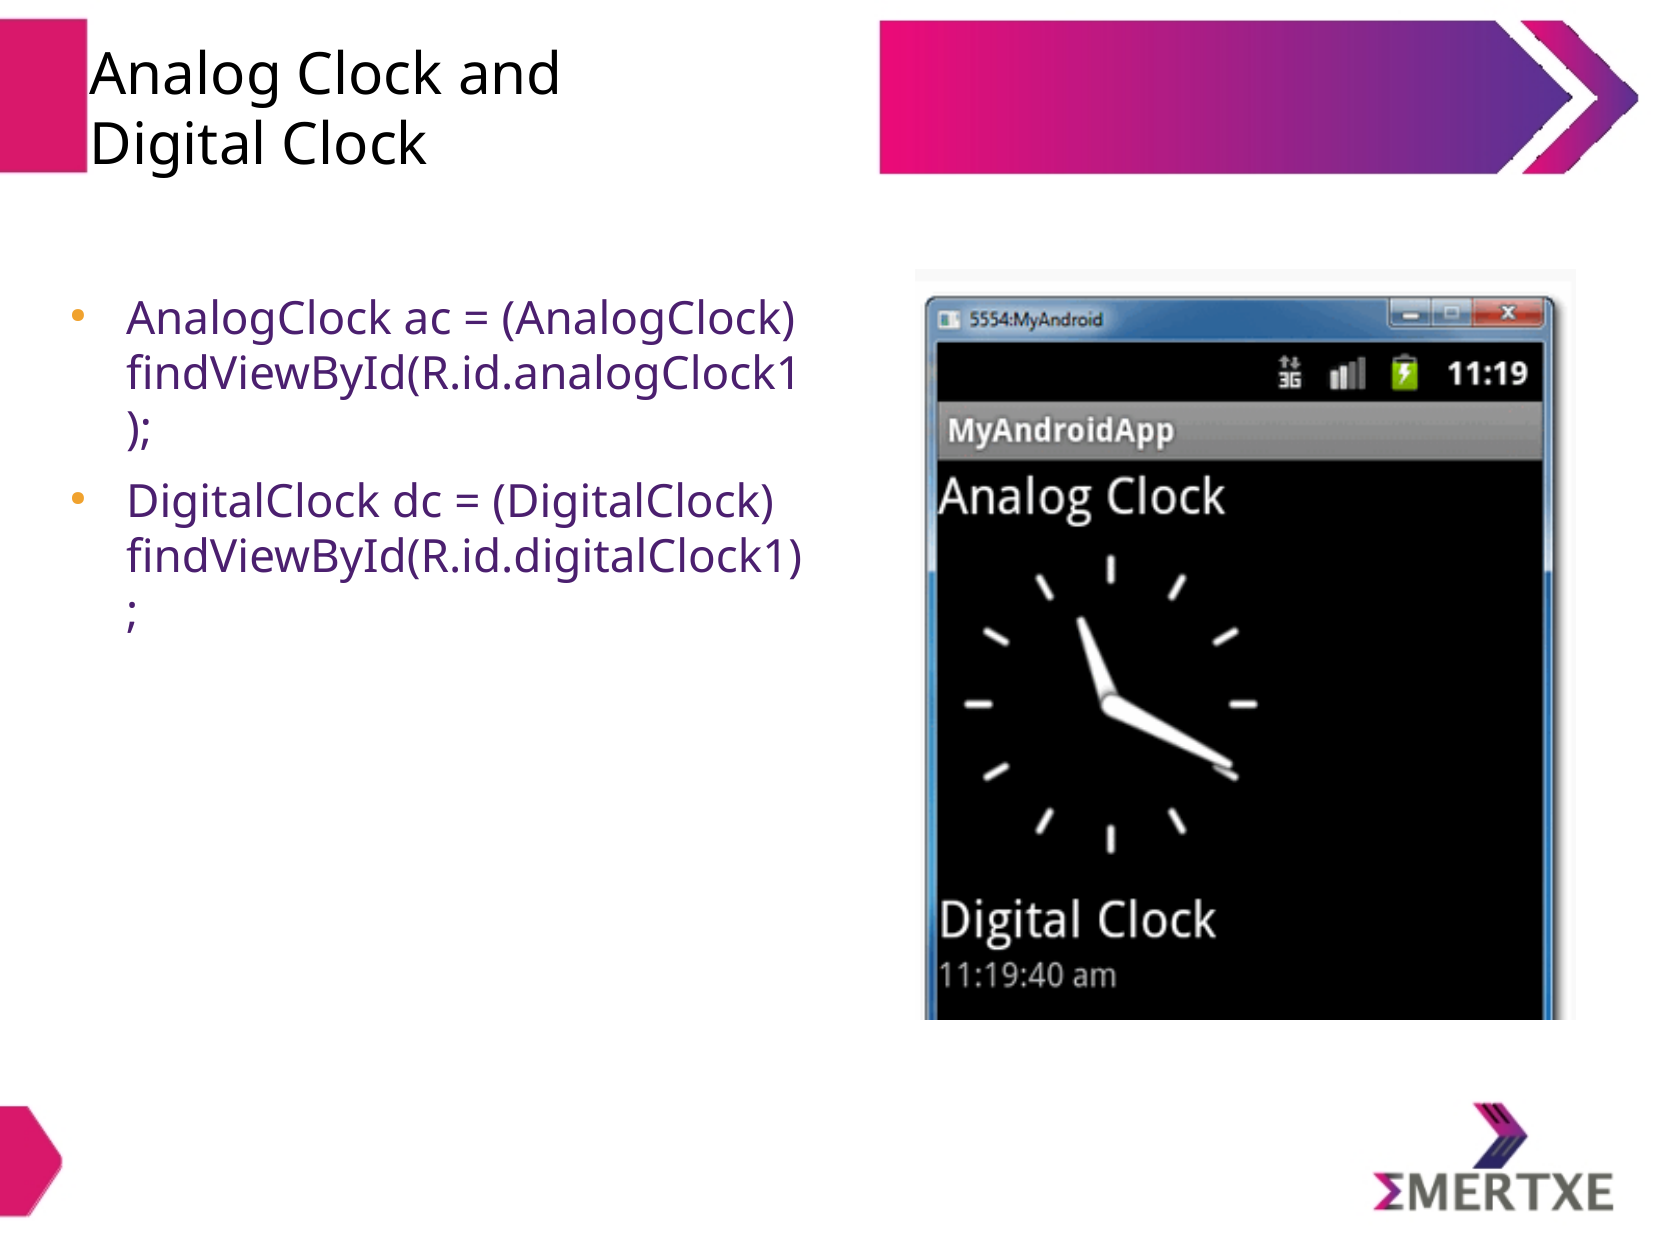

# Analog Clock and Digital Clock
AnalogClock ac = (AnalogClock) findViewById(R.id.analogClock1);
DigitalClock dc = (DigitalClock) findViewById(R.id.digitalClock1);